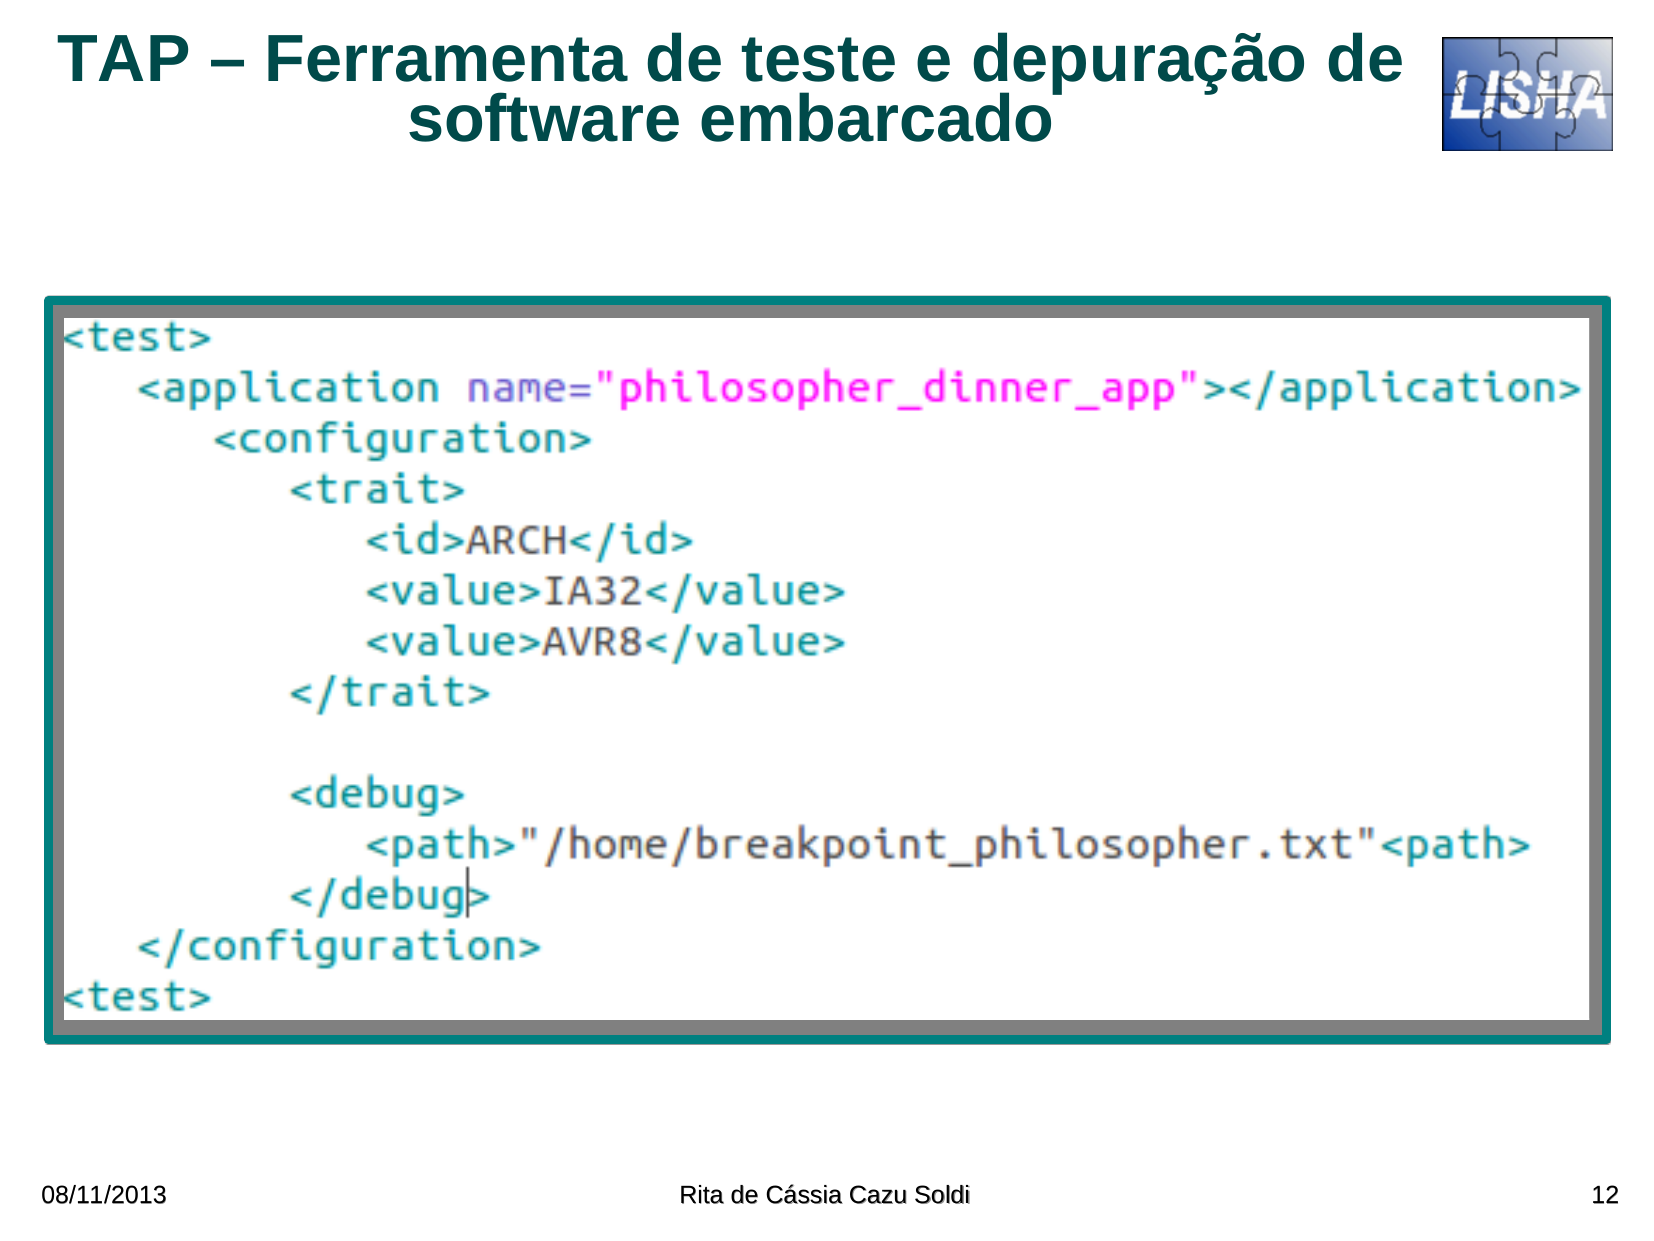

# TAP – Ferramenta de teste e depuração de software embarcado